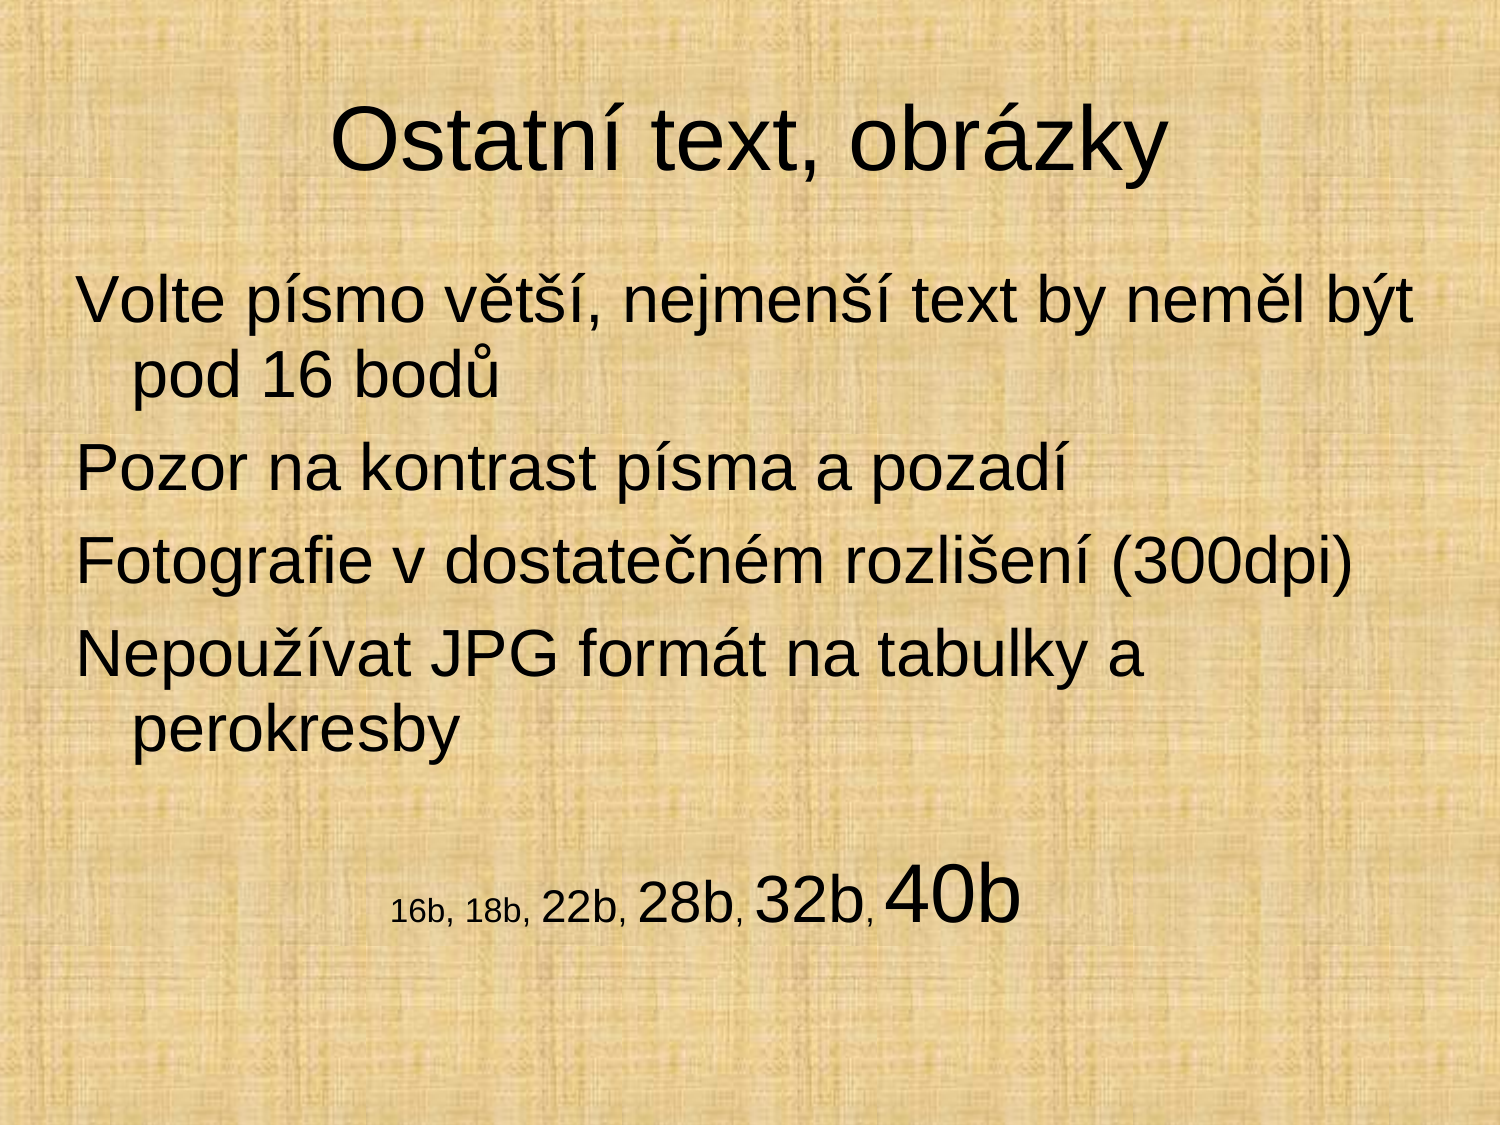

# Ostatní text, obrázky
Volte písmo větší, nejmenší text by neměl být pod 16 bodů
Pozor na kontrast písma a pozadí
Fotografie v dostatečném rozlišení (300dpi)
Nepoužívat JPG formát na tabulky a perokresby
16b, 18b, 22b, 28b, 32b, 40b